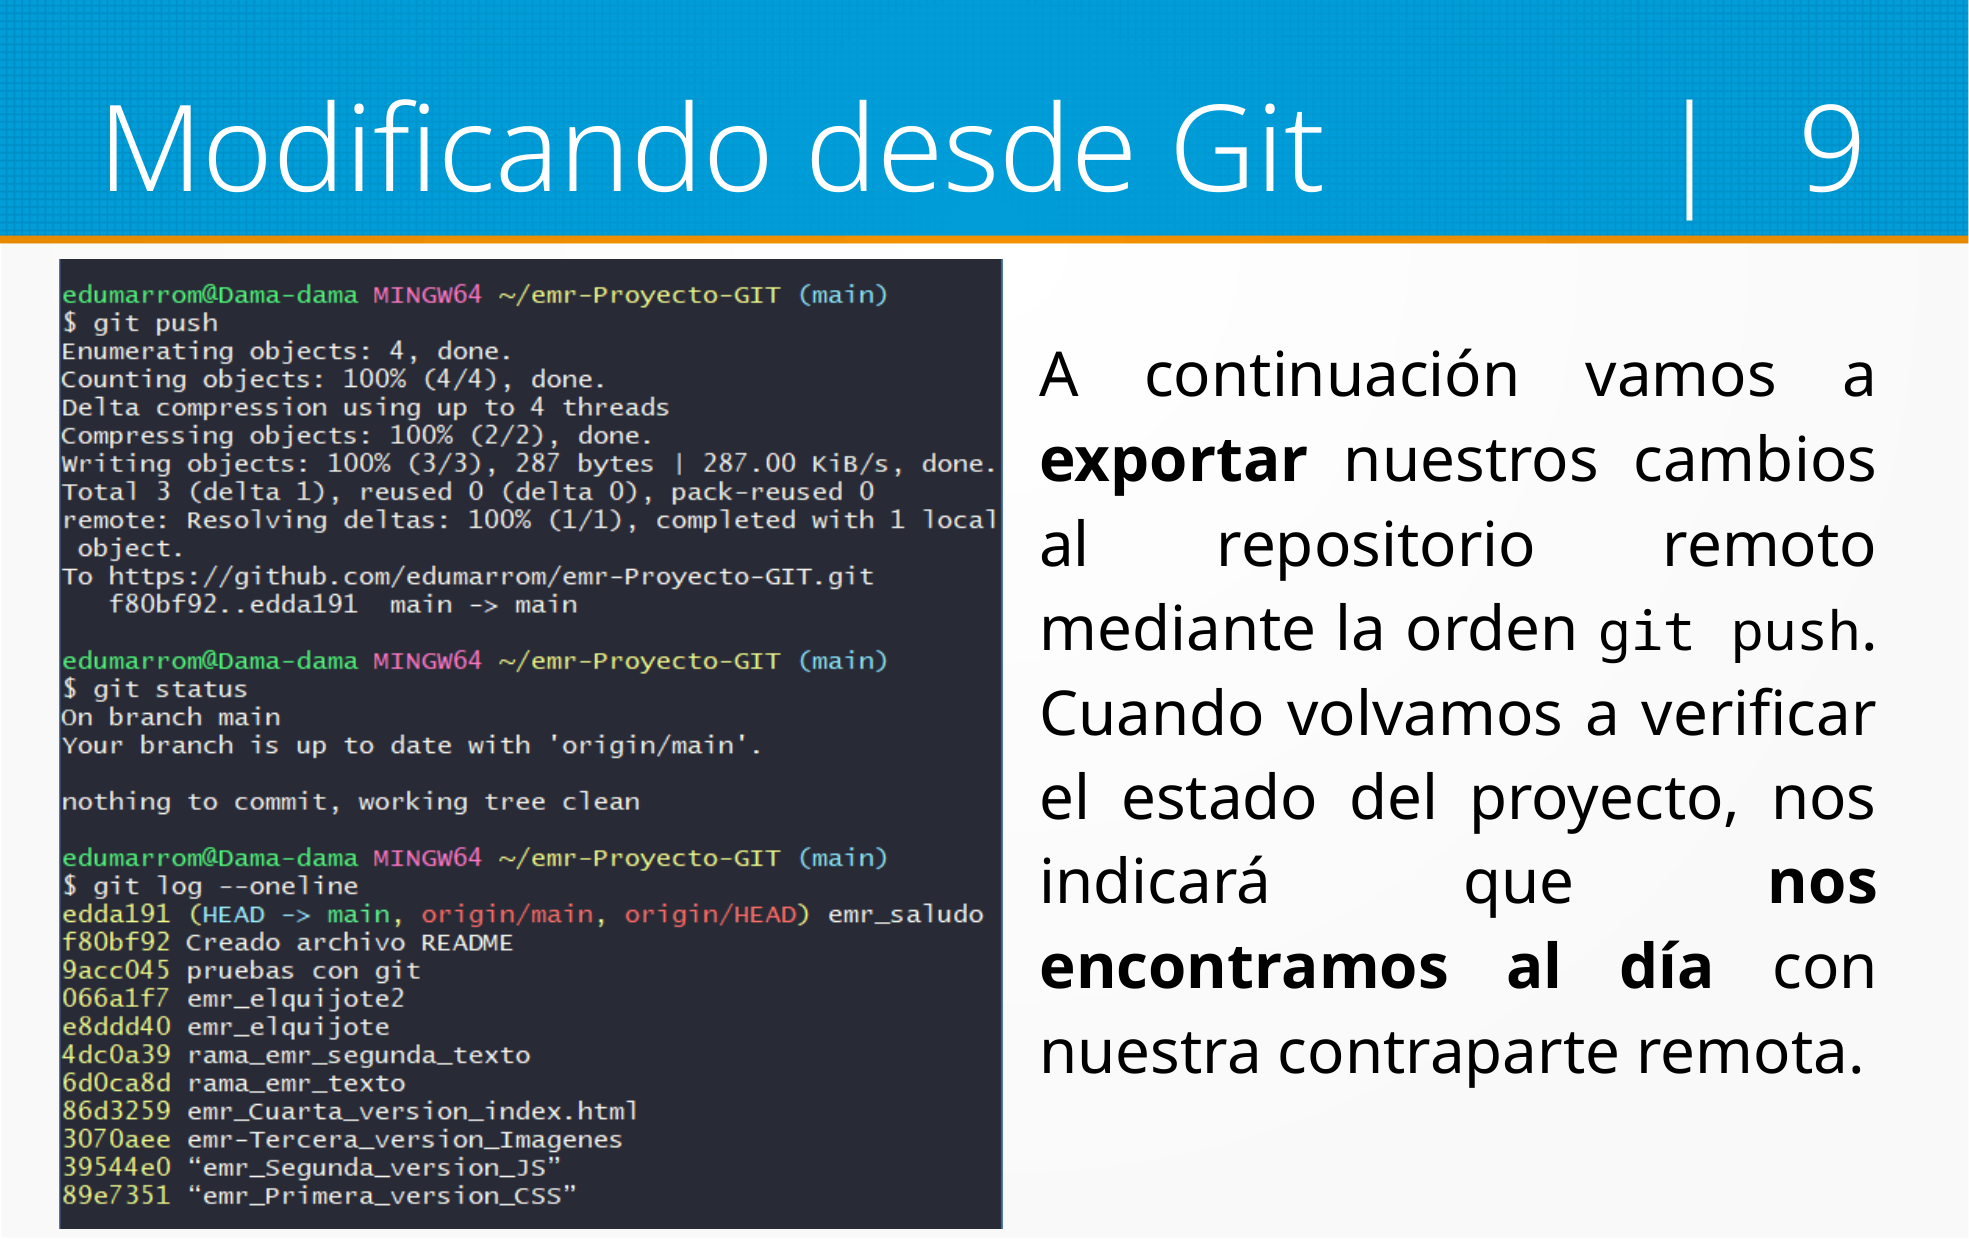

# Modificando desde Git					|		9
A continuación vamos a exportar nuestros cambios al repositorio remoto mediante la orden git push. Cuando volvamos a verificar el estado del proyecto, nos indicará que nos encontramos al día con nuestra contraparte remota.